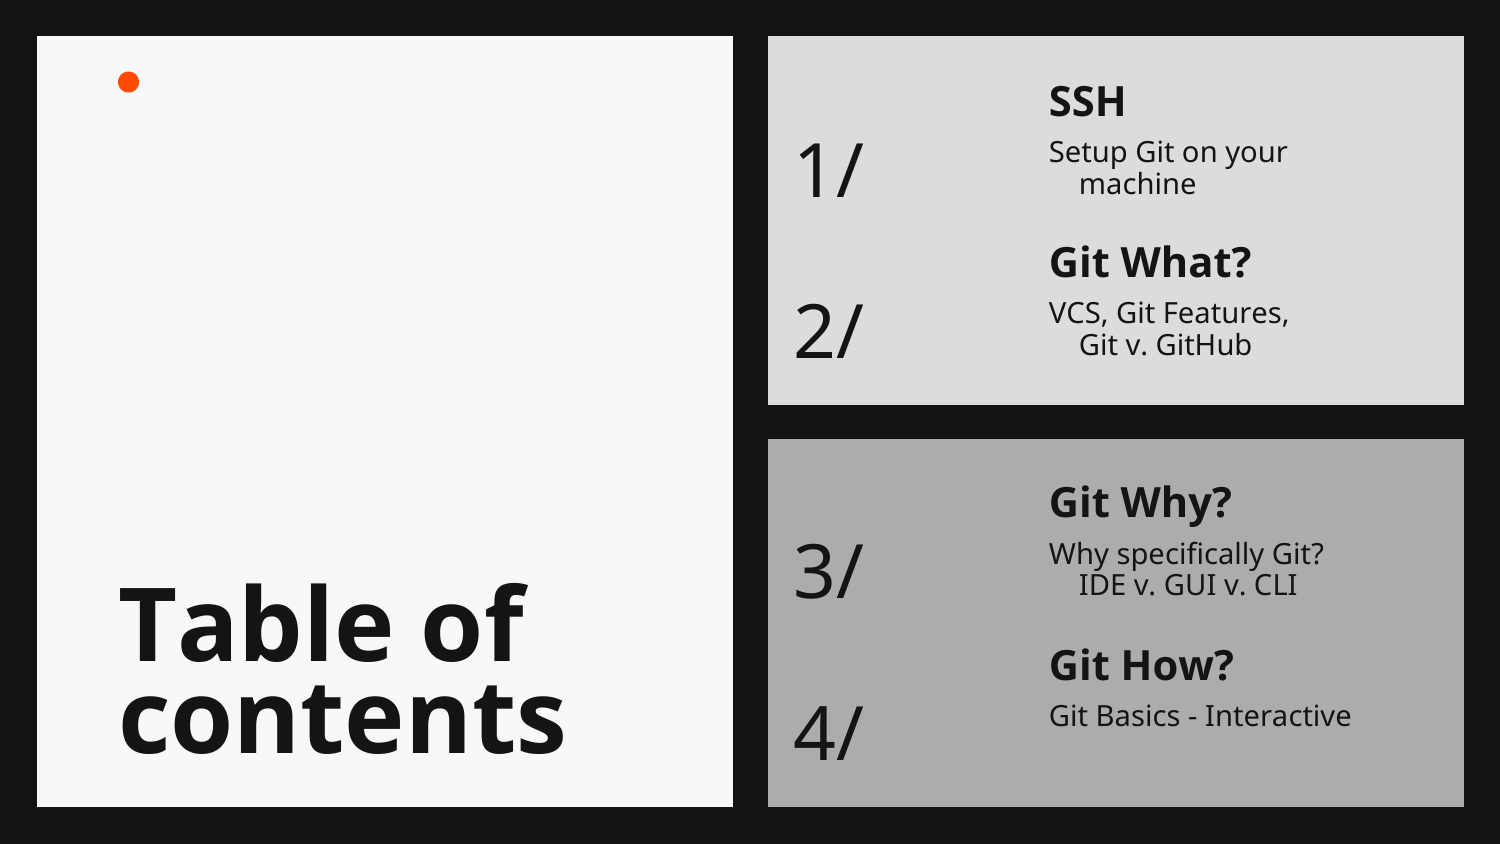

SSH
1/
Setup Git on your
 machine
Git What?
2/
VCS, Git Features,
 Git v. GitHub
Git Why?
3/
Why specifically Git?
 IDE v. GUI v. CLI
# Table of contents
Git How?
4/
Git Basics - Interactive